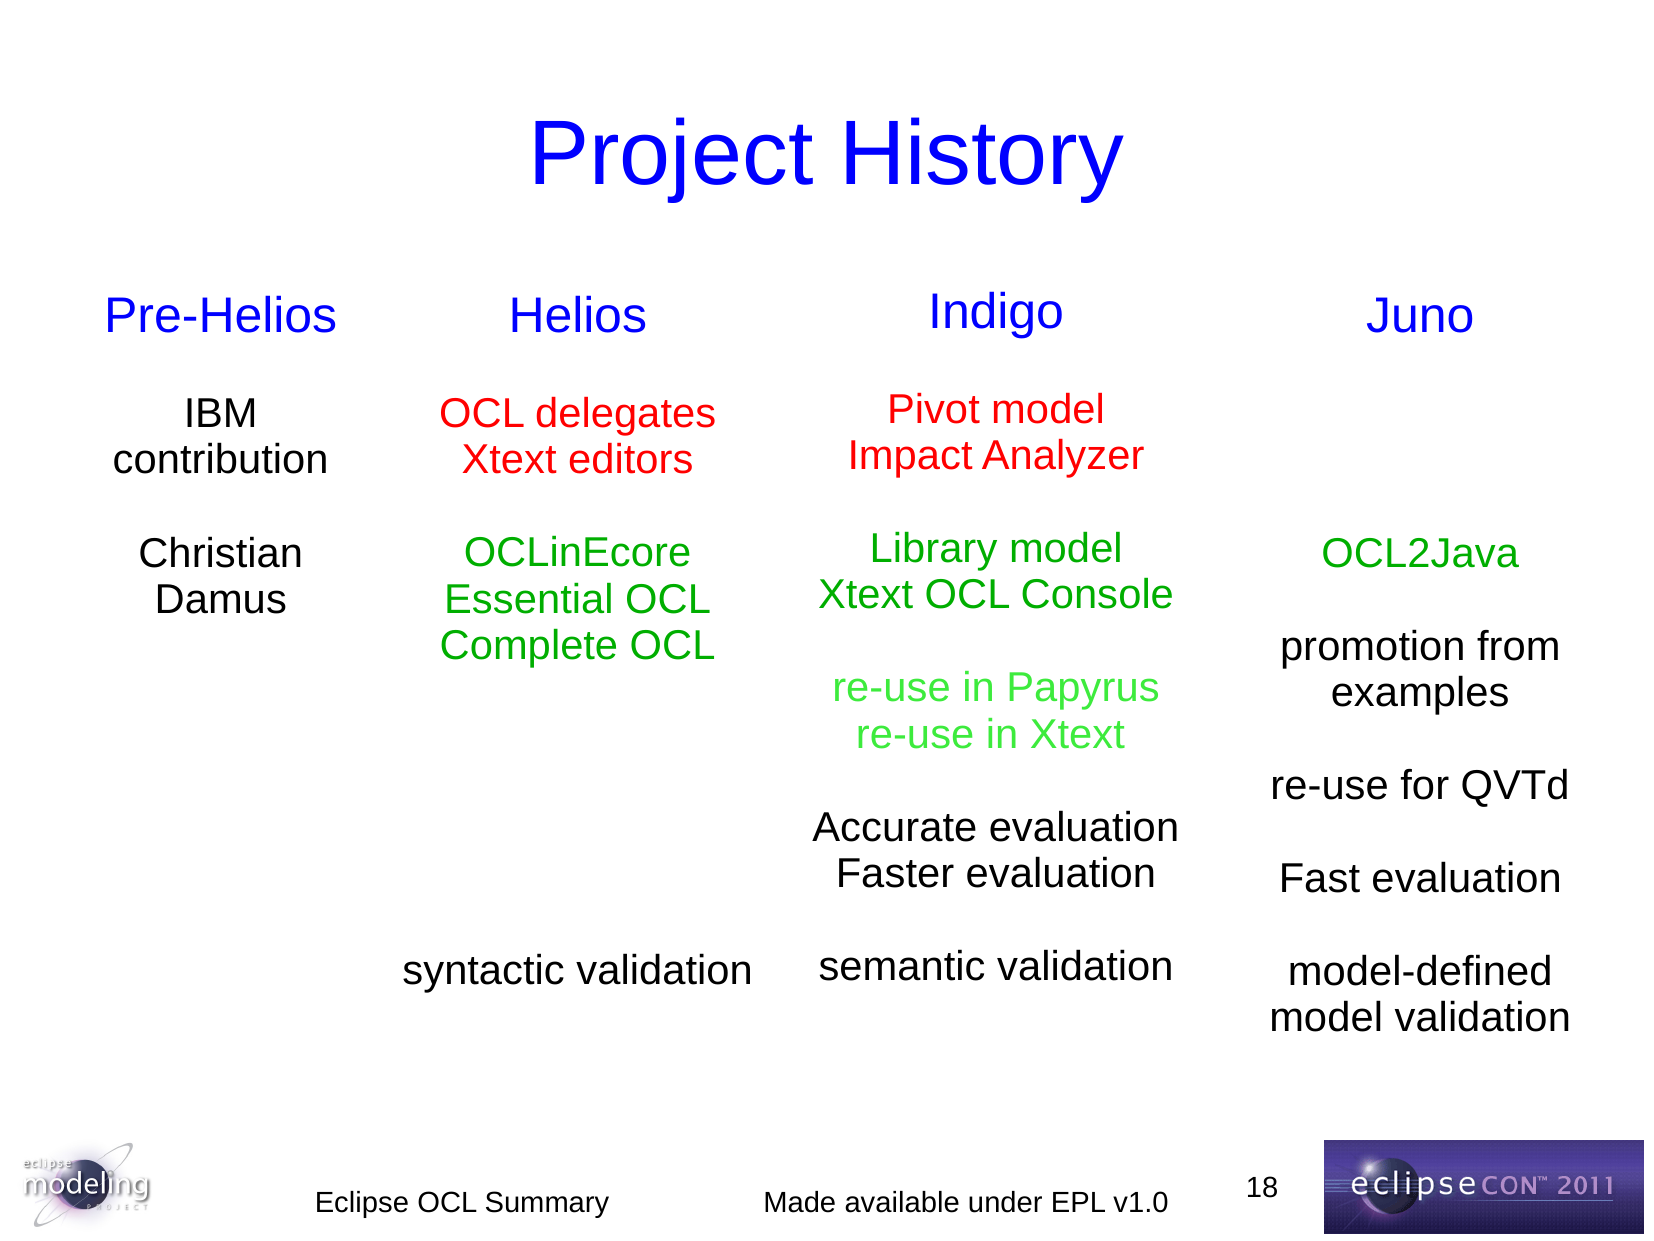

# Project History
Indigo
Pivot model
Impact Analyzer
Library model
Xtext OCL Console
re-use in Papyrus
re-use in Xtext
Accurate evaluation
Faster evaluation
semantic validation
Helios
OCL delegates
Xtext editors
OCLinEcore
Essential OCL
Complete OCL
syntactic validation
Pre-Helios
IBM contribution
Christian Damus
Juno
OCL2Java
promotion from
examples
re-use for QVTd
Fast evaluation
model-defined
model validation
18
Eclipse OCL Summary